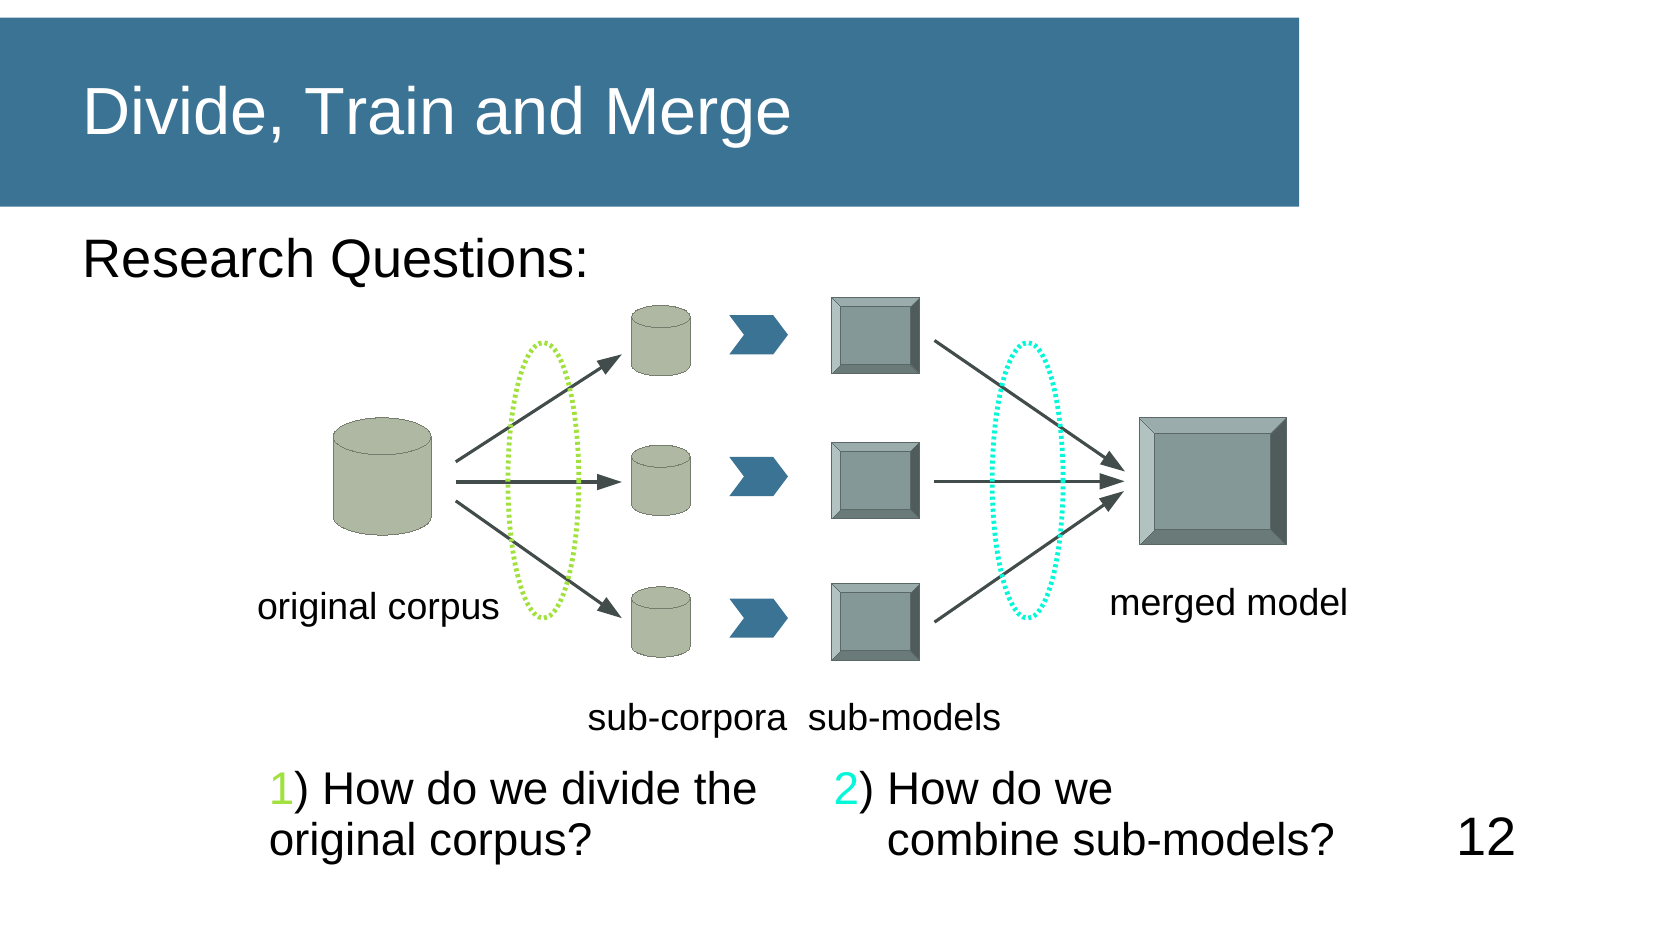

# Divide, Train and Merge
Research Questions:
merged model
original corpus
sub-corpora
sub-models
1) How do we divide the original corpus?
2) How do we
combine sub-models?